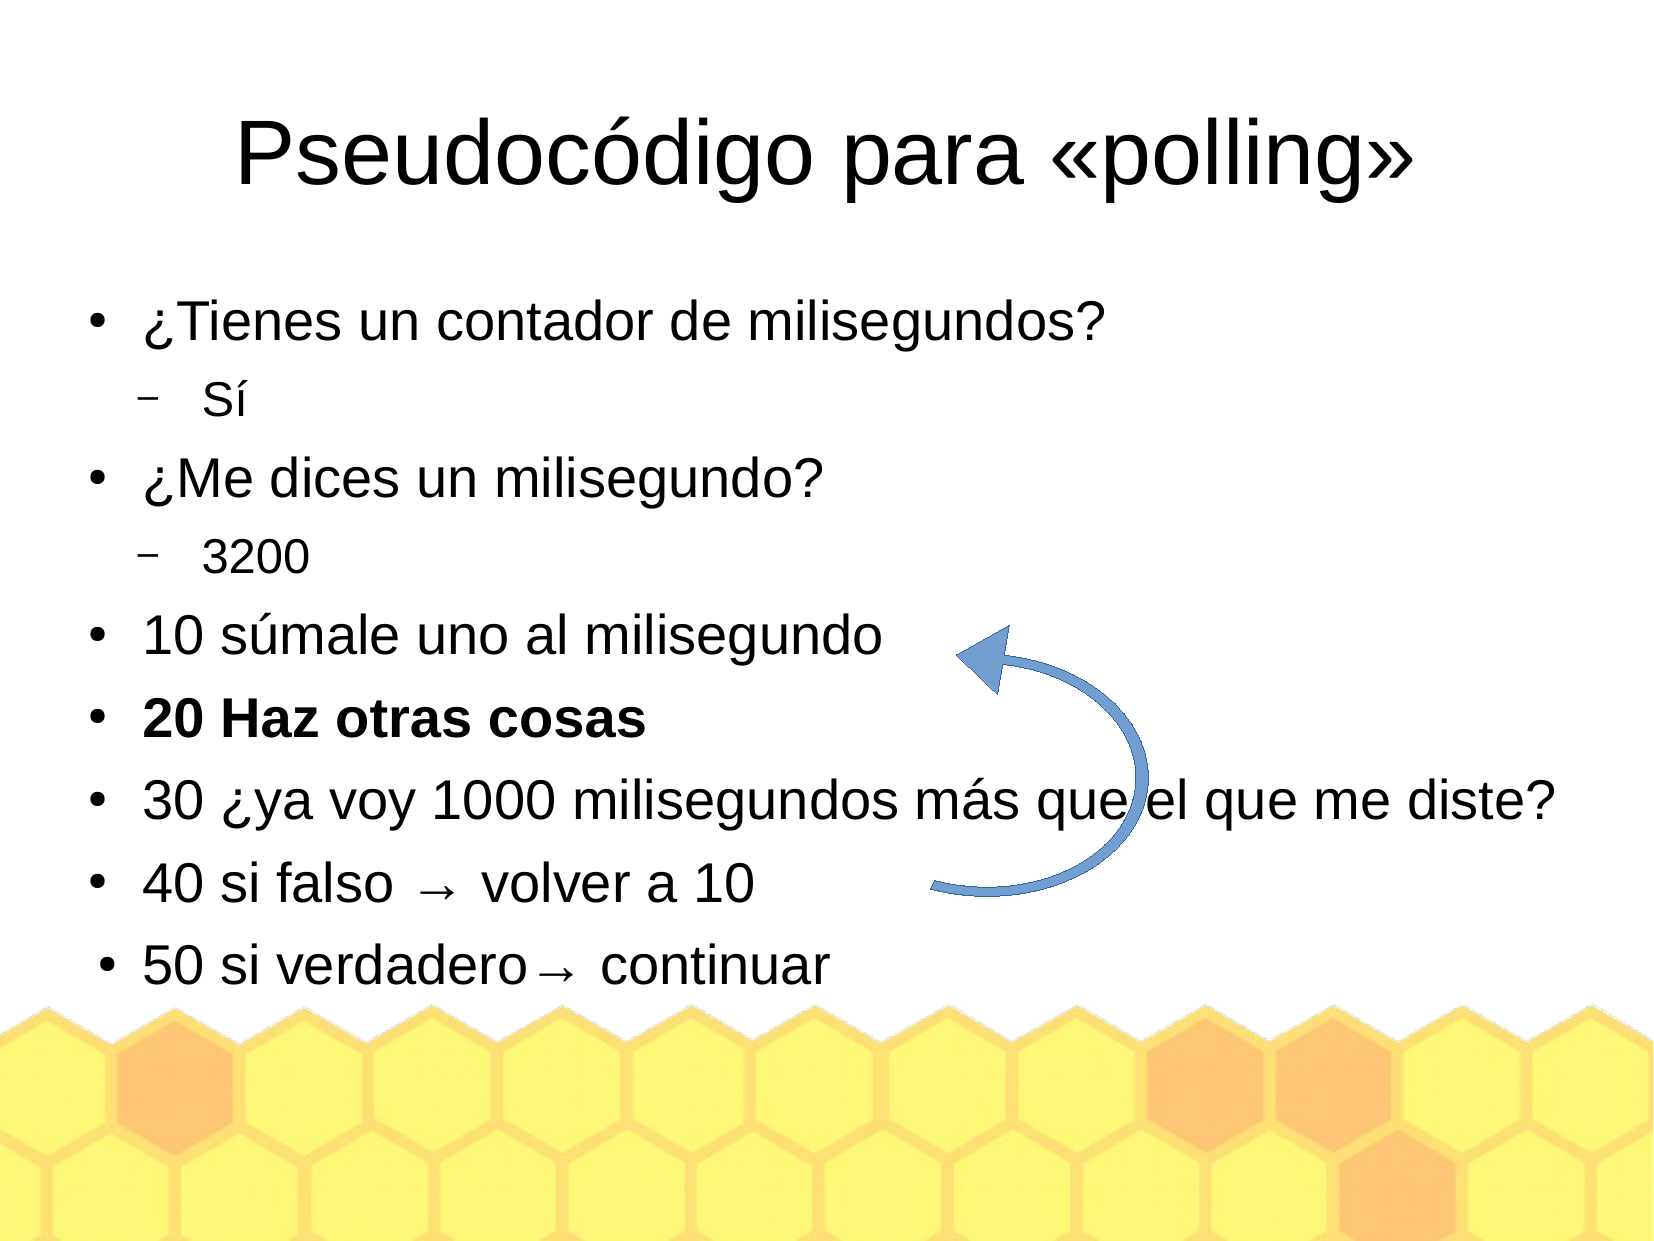

# Pseudocódigo para «polling»
¿Tienes un contador de milisegundos?
Sí
¿Me dices un milisegundo?
3200
10 súmale uno al milisegundo
20 Haz otras cosas
30 ¿ya voy 1000 milisegundos más que el que me diste?
40 si falso → volver a 10
50 si verdadero→ continuar